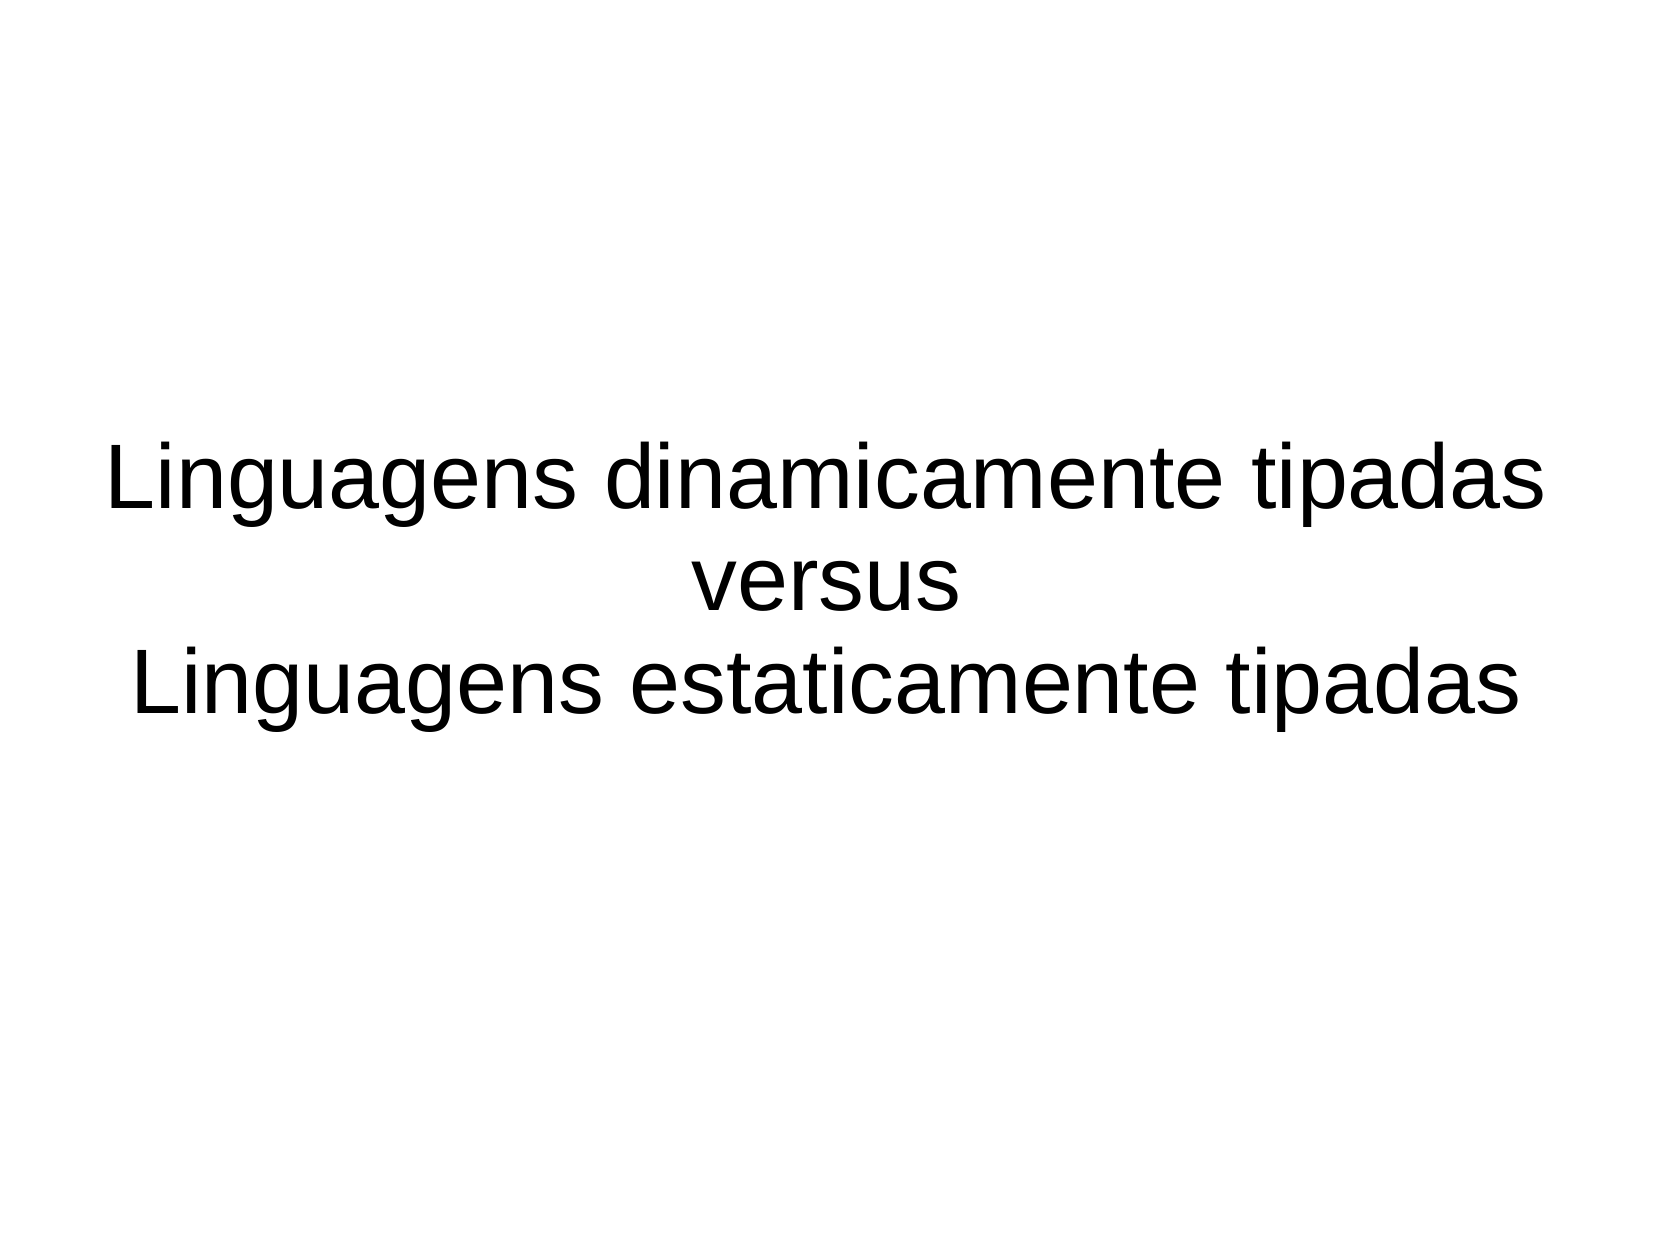

# Linguagens dinamicamente tipadas
versus
Linguagens estaticamente tipadas